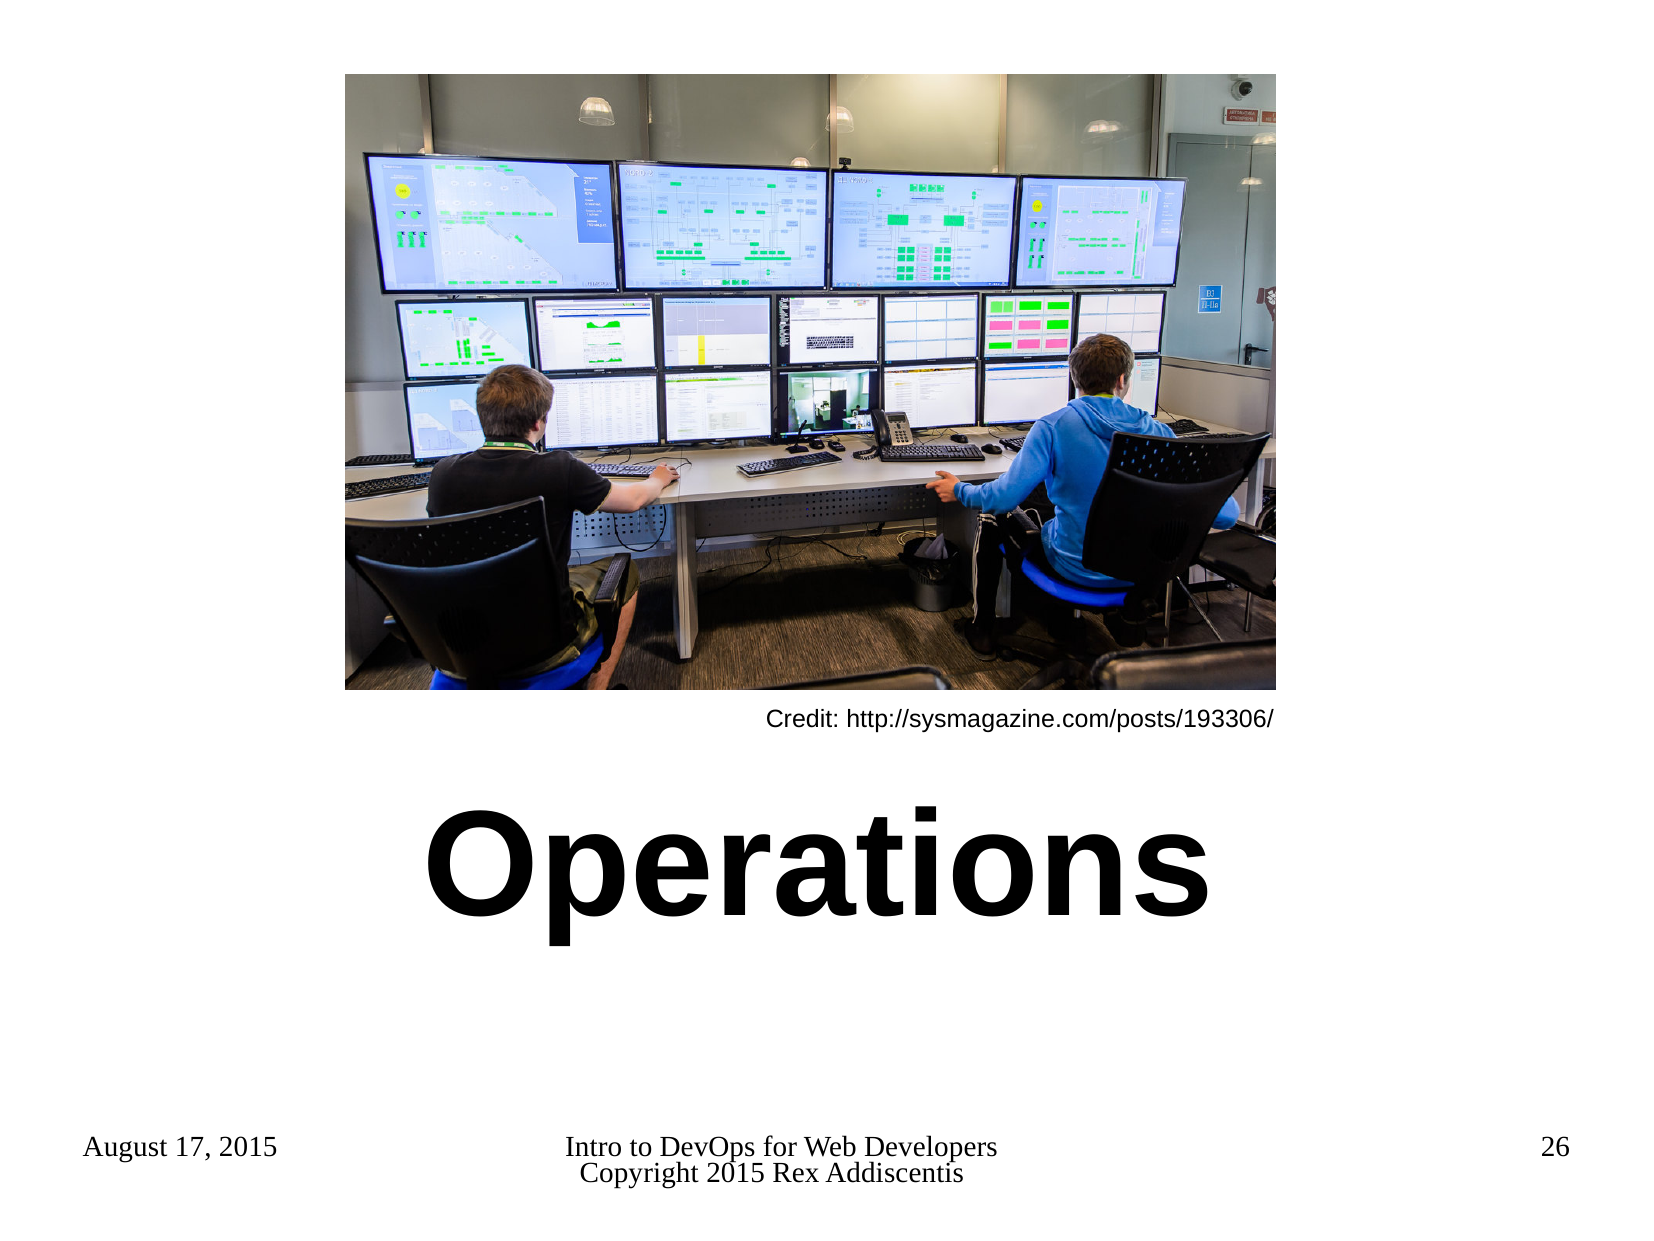

# Credit: http://sysmagazine.com/posts/193306/
Operations
August 17, 2015
Intro to DevOps for Web Developers Copyright 2015 Rex Addiscentis
26